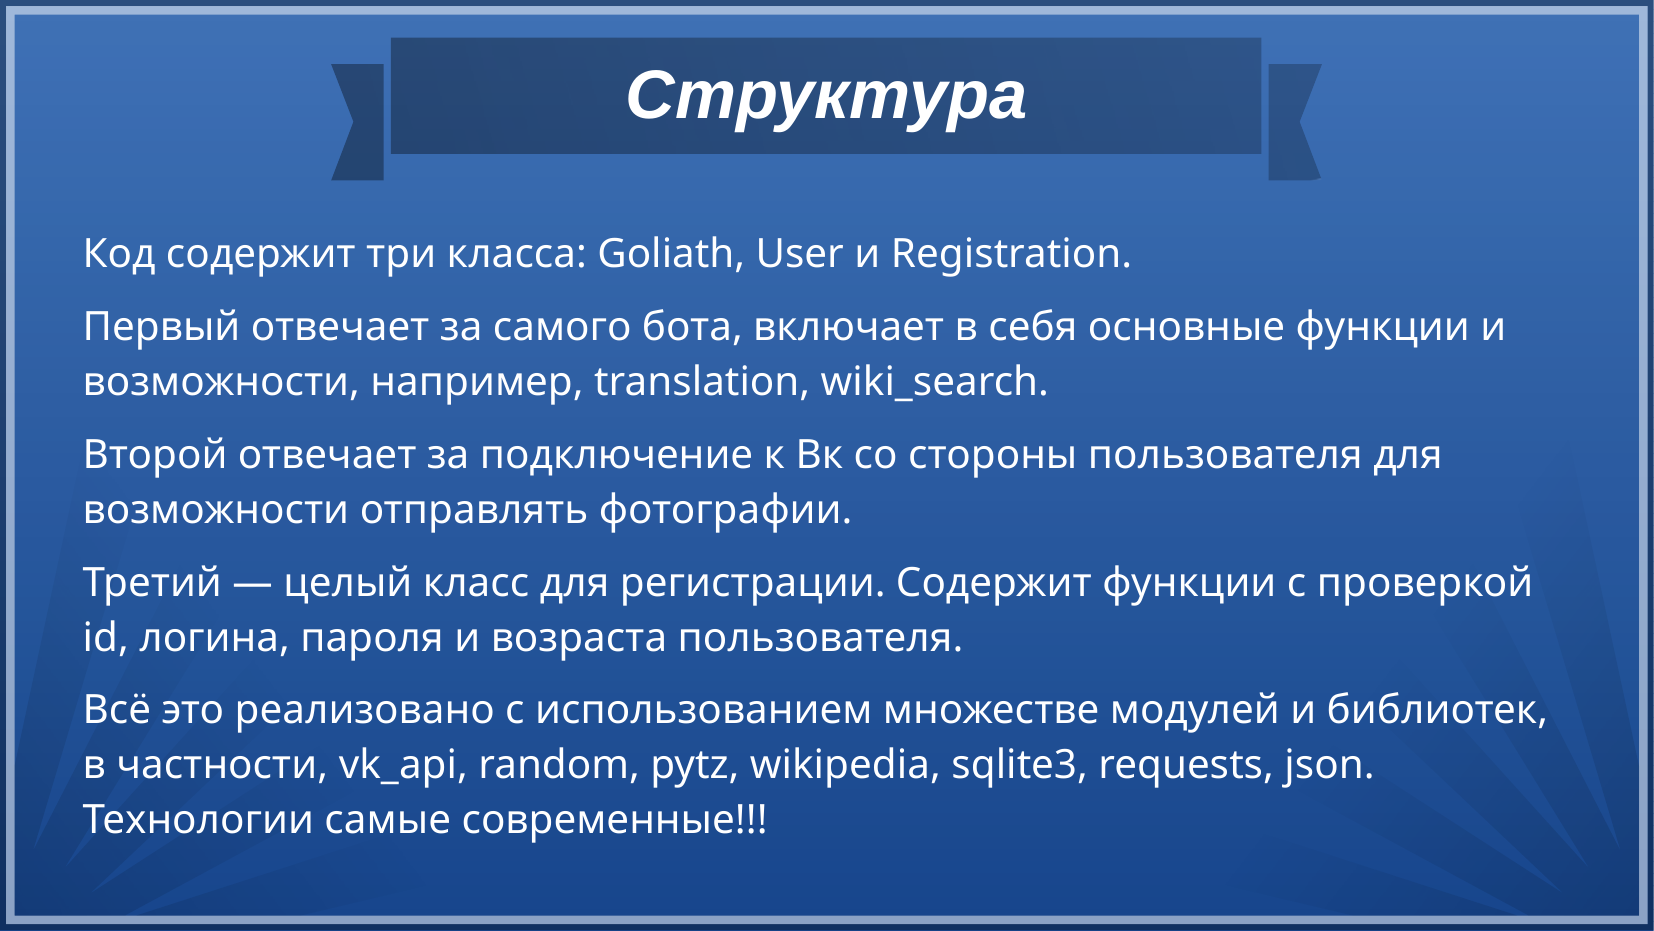

# Структура
Код содержит три класса: Goliath, User и Registration.
Первый отвечает за самого бота, включает в себя основные функции и возможности, например, translation, wiki_search.
Второй отвечает за подключение к Вк со стороны пользователя для возможности отправлять фотографии.
Третий — целый класс для регистрации. Содержит функции с проверкой id, логина, пароля и возраста пользователя.
Всё это реализовано с использованием множестве модулей и библиотек, в частности, vk_api, random, pytz, wikipedia, sqlite3, requests, json. Технологии самые современные!!!